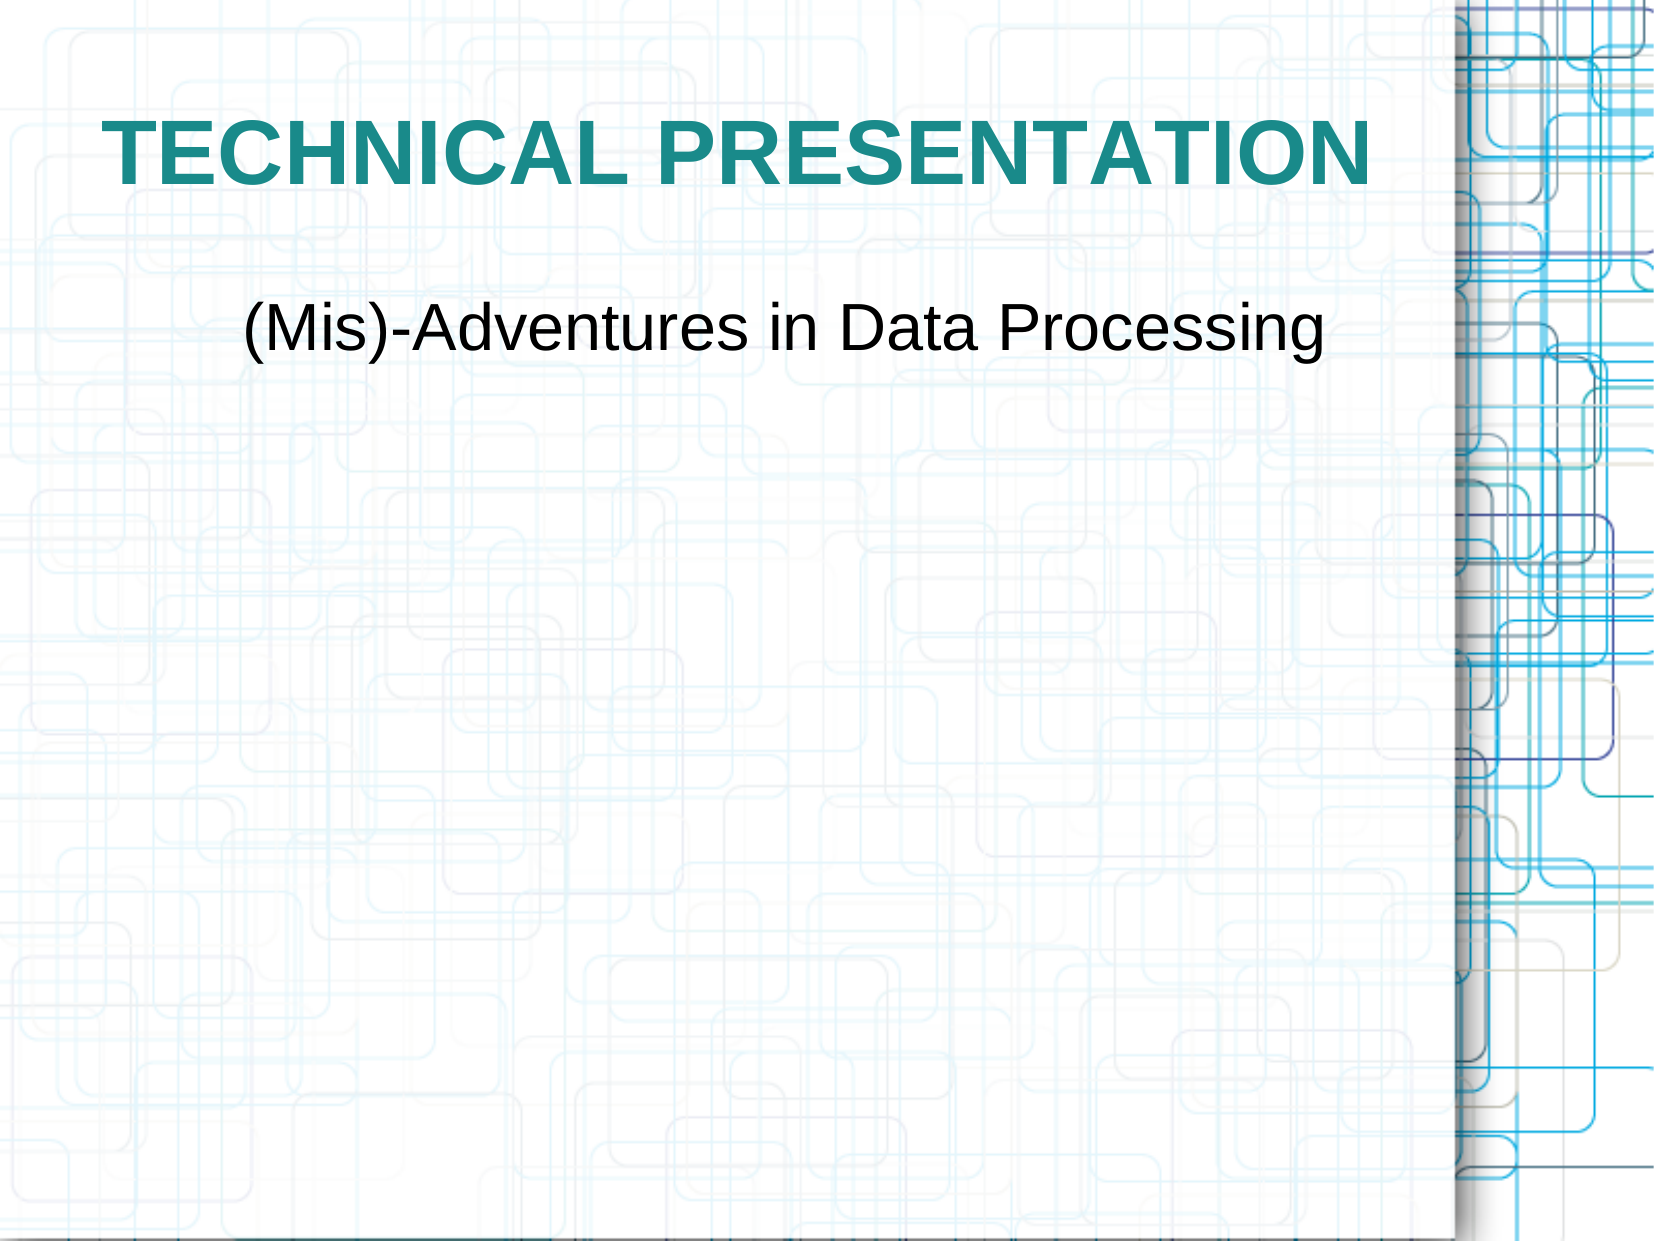

# TECHNICAL PRESENTATION
(Mis)-Adventures in Data Processing